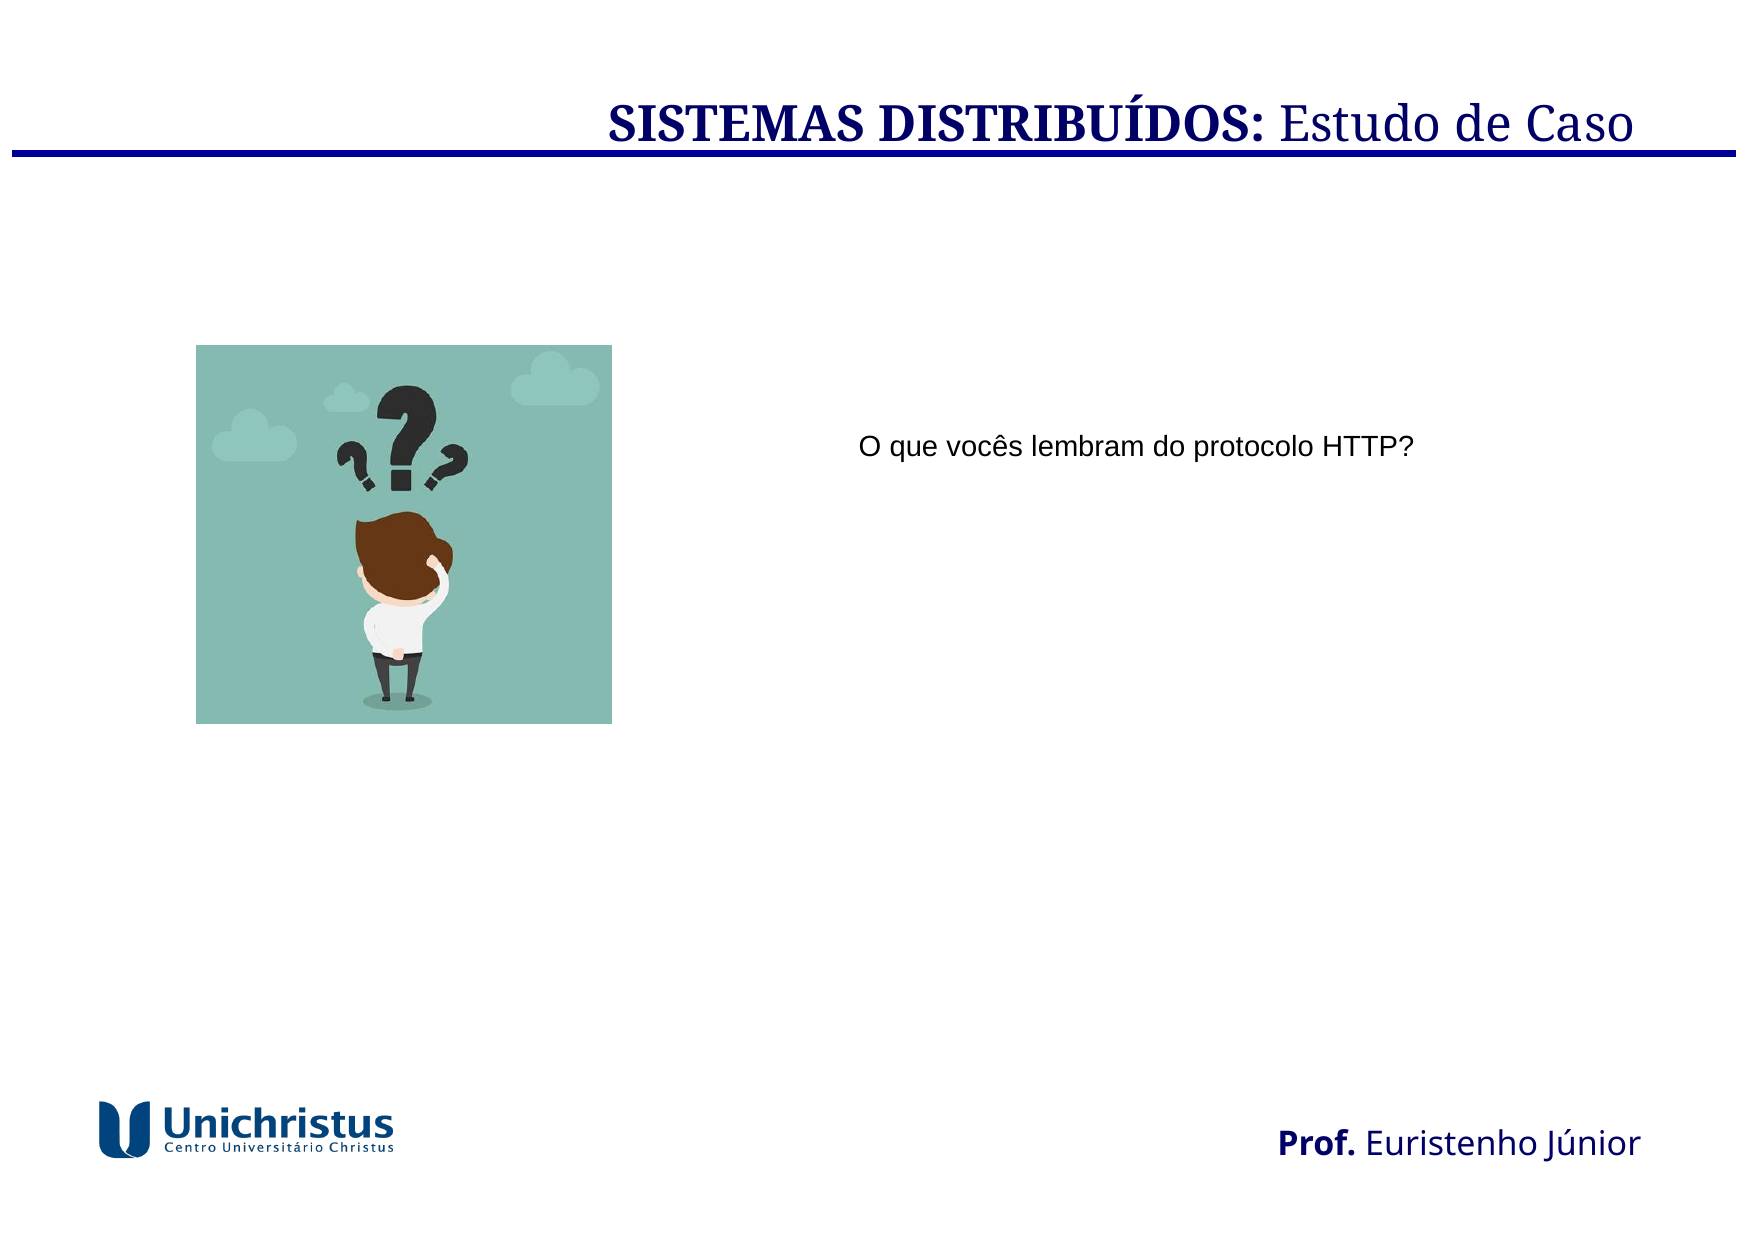

SISTEMAS DISTRIBUÍDOS: Estudo de Caso
O que vocês lembram do protocolo HTTP?
Prof. Euristenho Júnior